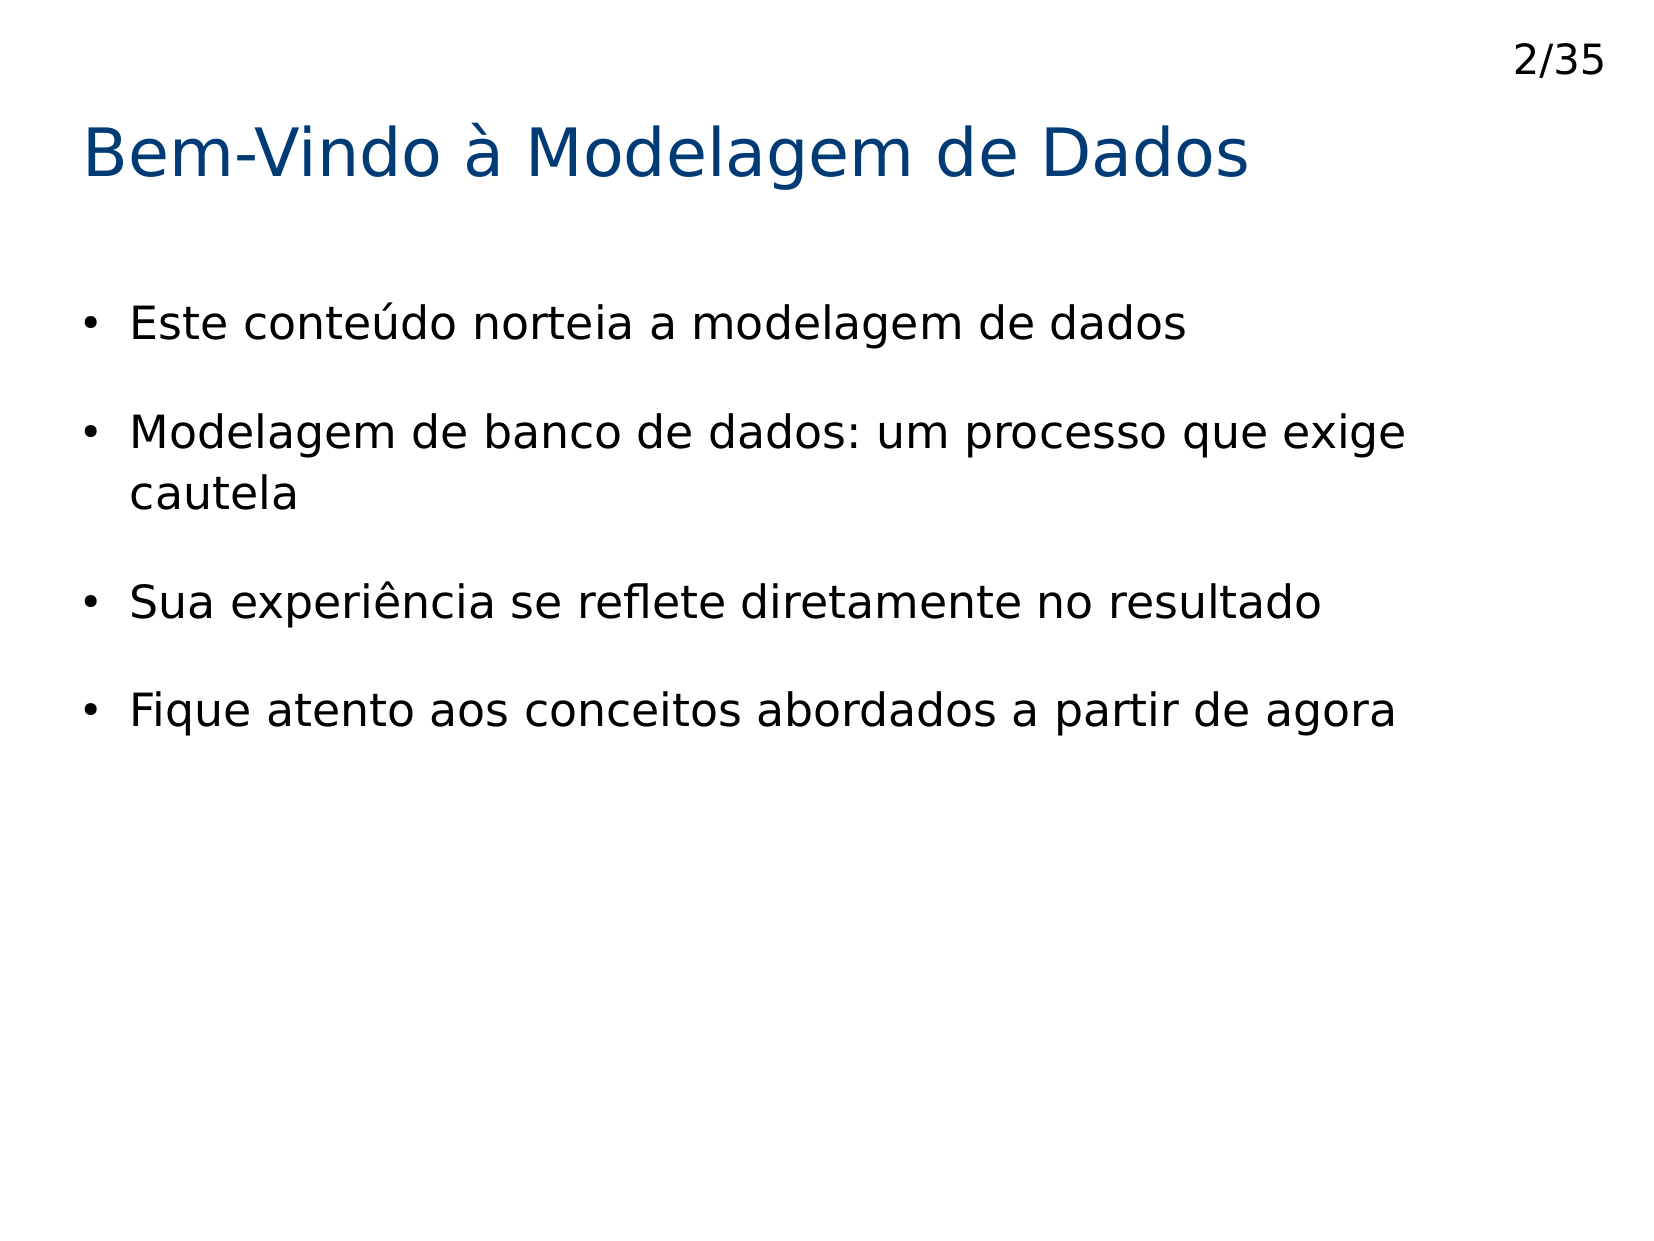

2
# Bem-Vindo à Modelagem de Dados
Este conteúdo norteia a modelagem de dados
Modelagem de banco de dados: um processo que exige cautela
Sua experiência se reflete diretamente no resultado
Fique atento aos conceitos abordados a partir de agora